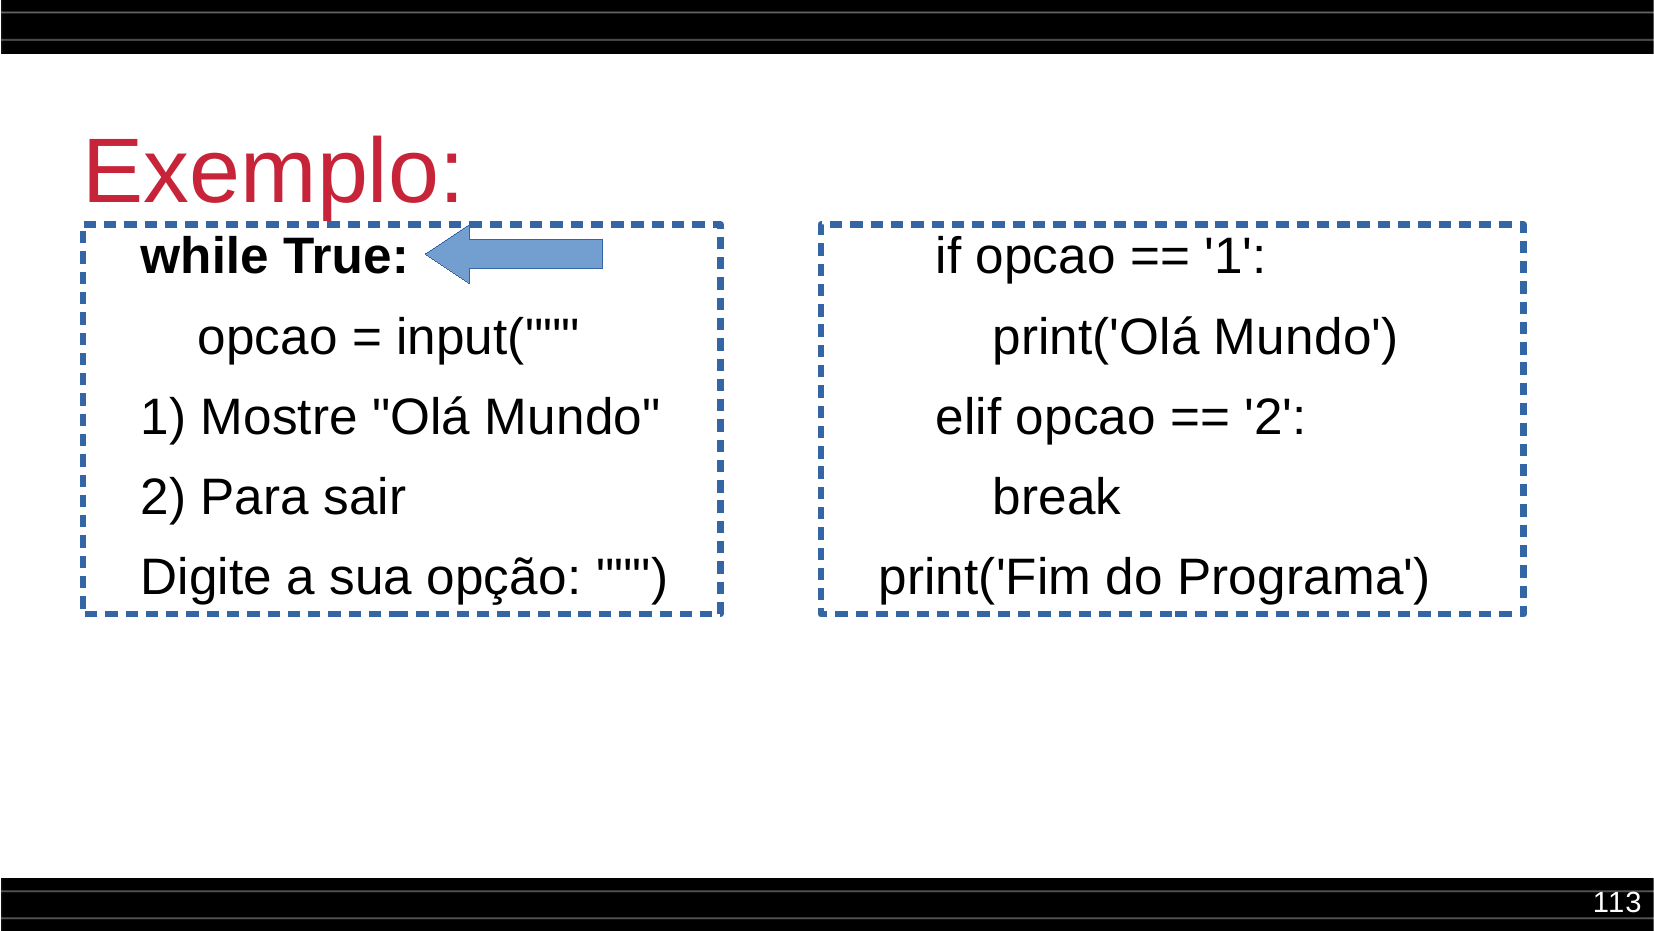

# Exemplo:
while True:
 opcao = input("""
1) Mostre "Olá Mundo"
2) Para sair
Digite a sua opção: """)
 if opcao == '1':
 print('Olá Mundo')
 elif opcao == '2':
 break
print('Fim do Programa')